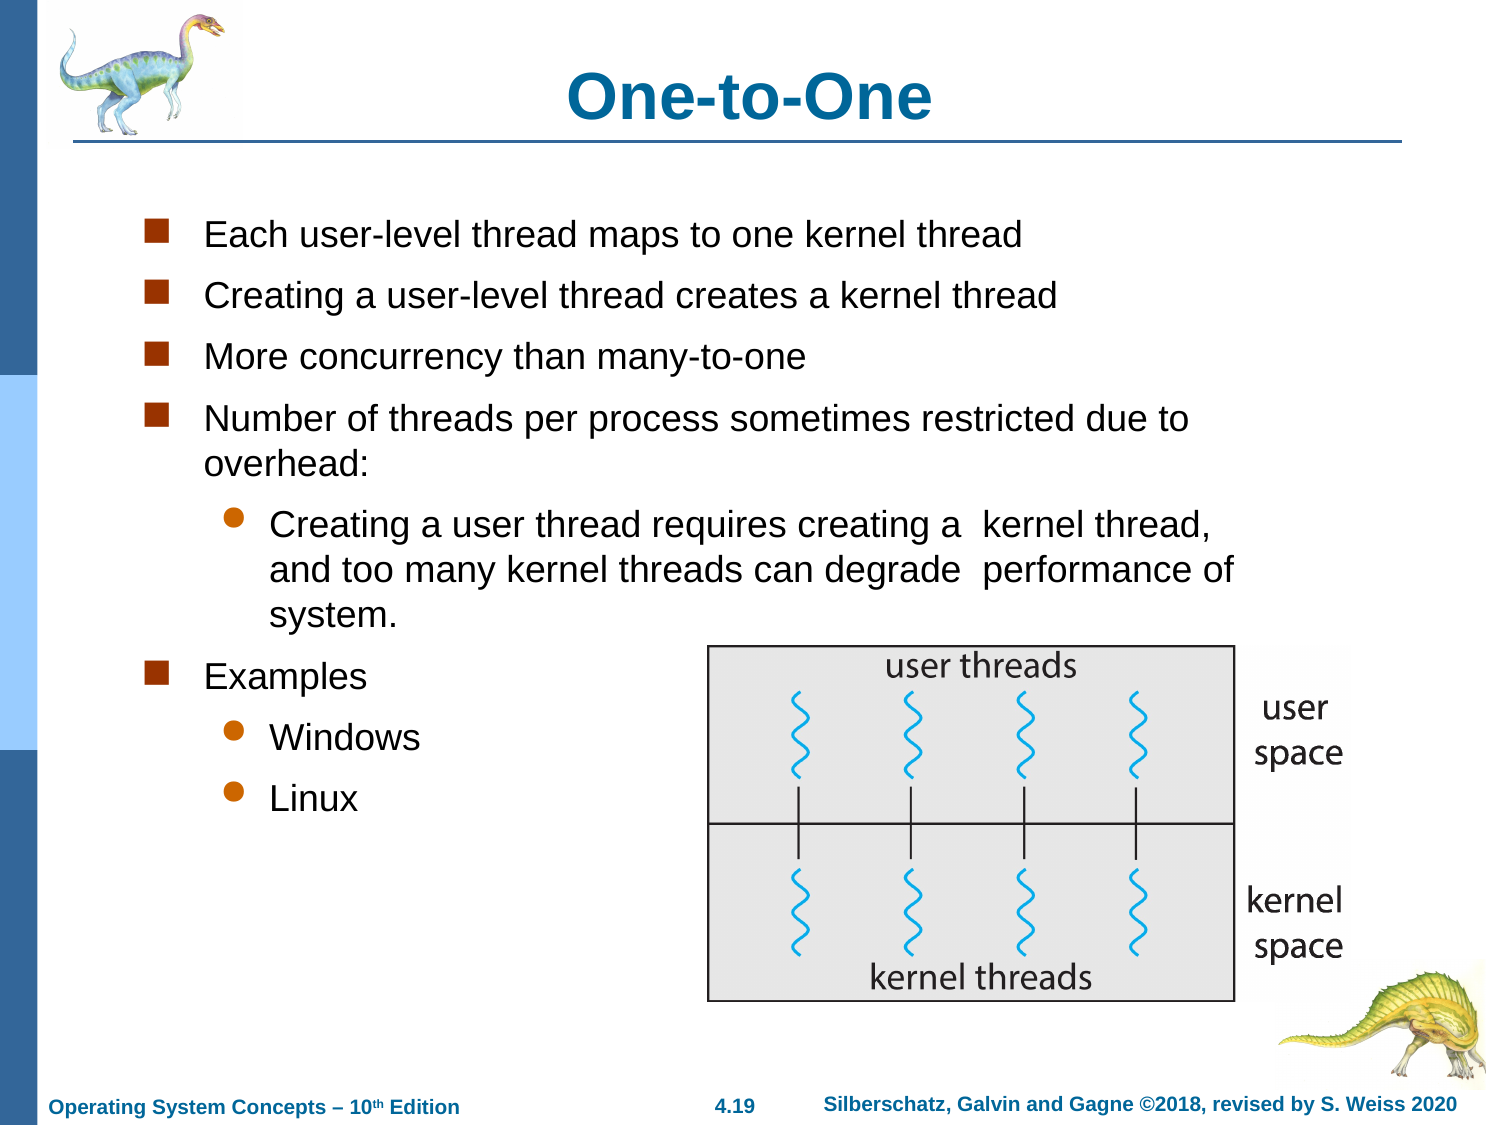

# One-to-One
Each user-level thread maps to one kernel thread
Creating a user-level thread creates a kernel thread
More concurrency than many-to-one
Number of threads per process sometimes restricted due to overhead:
Creating a user thread requires creating a kernel thread, and too many kernel threads can degrade performance of system.
Examples
Windows
Linux